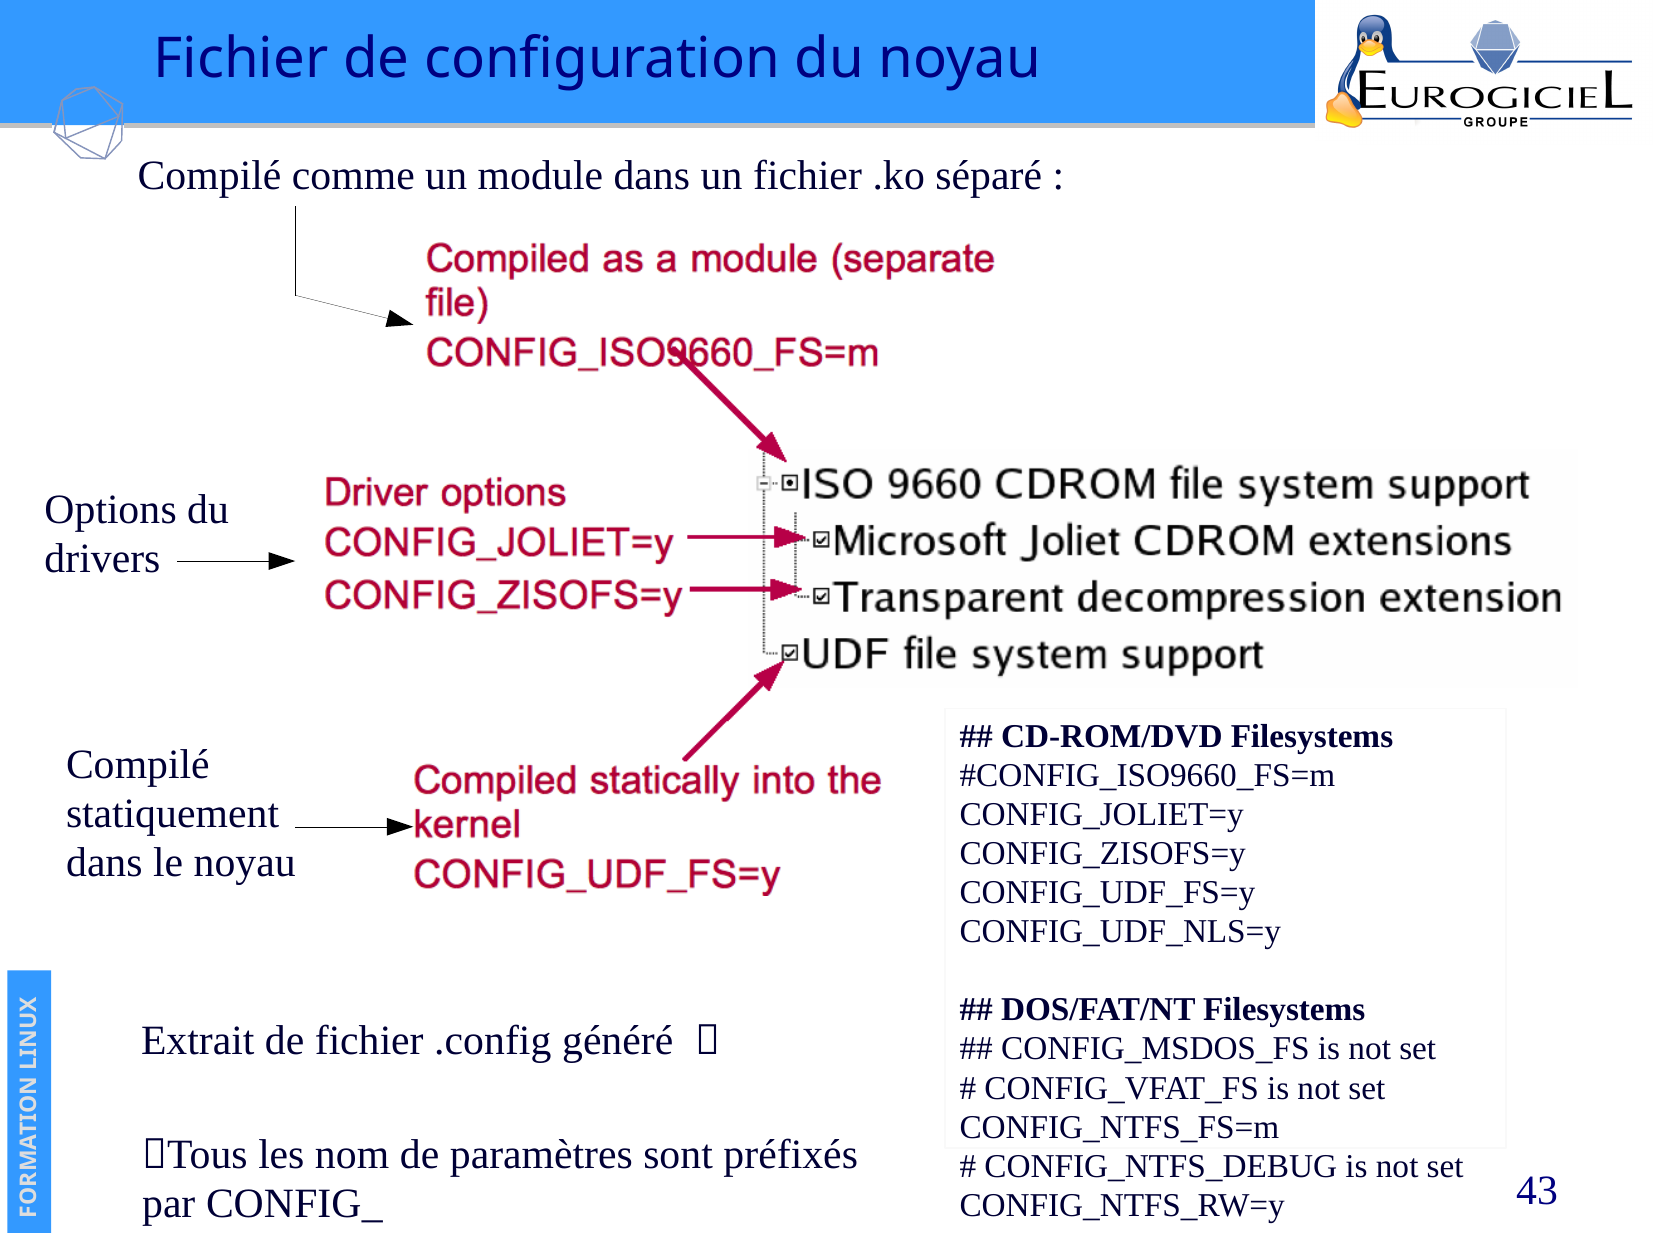

# Fichier de configuration du noyau
Compilé comme un module dans un fichier .ko séparé :
Options du drivers
## CD-ROM/DVD Filesystems
#CONFIG_ISO9660_FS=m
CONFIG_JOLIET=y
CONFIG_ZISOFS=y
CONFIG_UDF_FS=y
CONFIG_UDF_NLS=y
## DOS/FAT/NT Filesystems
## CONFIG_MSDOS_FS is not set
# CONFIG_VFAT_FS is not set
CONFIG_NTFS_FS=m
# CONFIG_NTFS_DEBUG is not set
CONFIG_NTFS_RW=y
Compilé
statiquement
dans le noyau
Extrait de fichier .config généré 
Tous les nom de paramètres sont préfixés
par CONFIG_